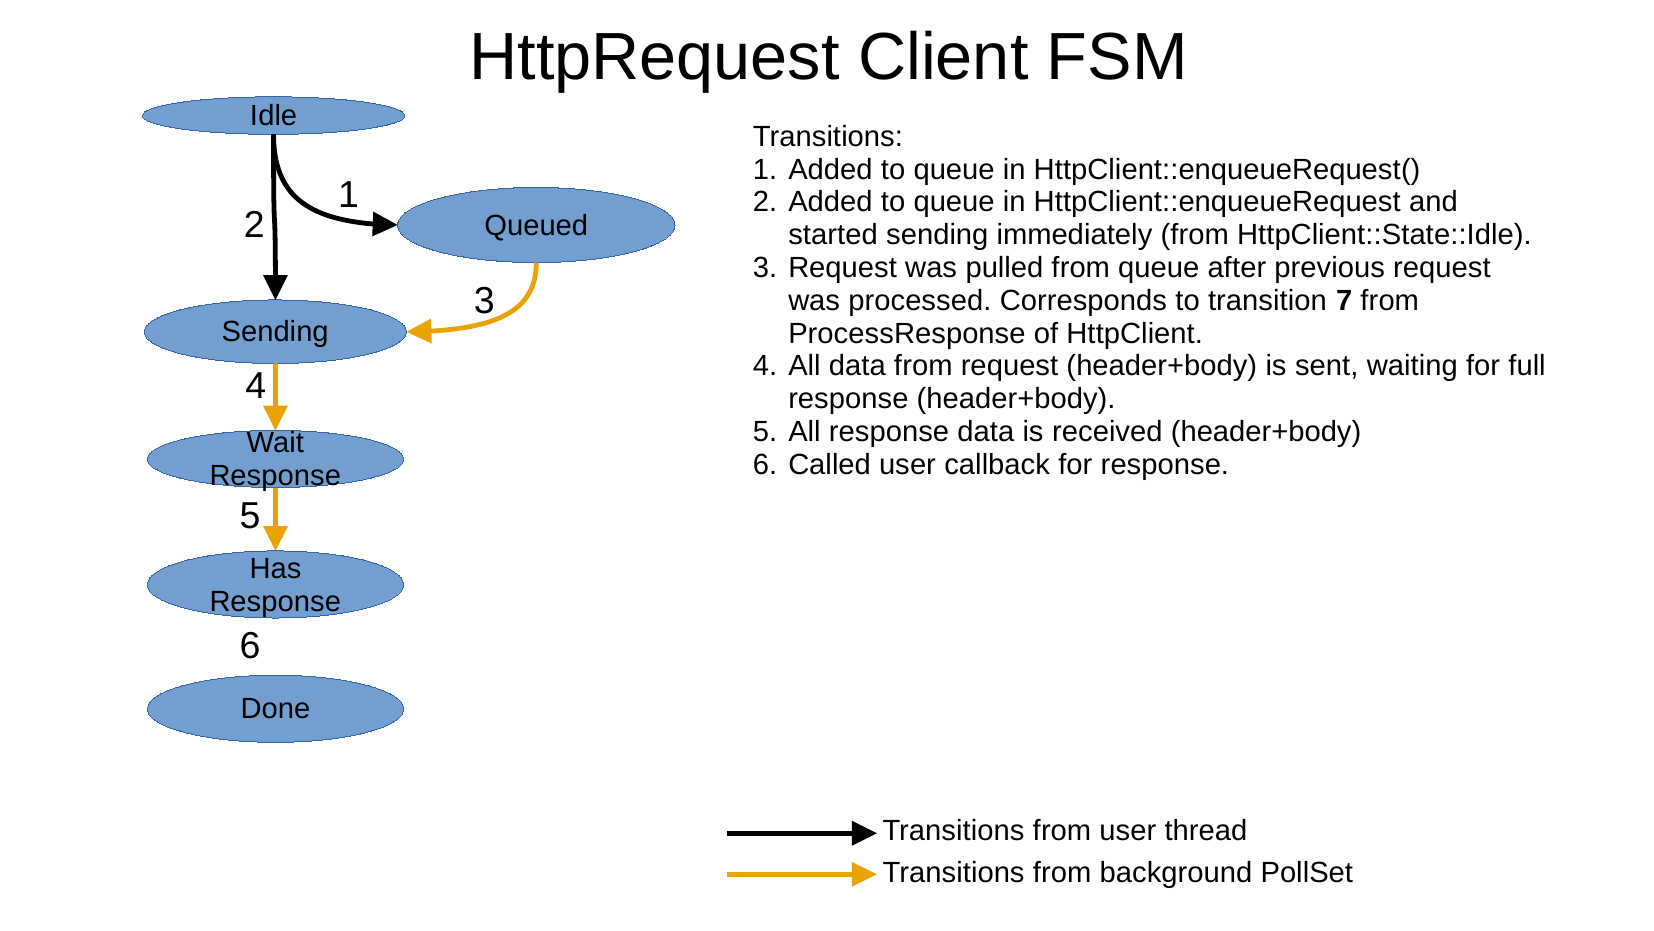

Idle,
/// Request is in queue and waiting to be sent.
ClientQueued,
/// Sending request. Large requests can be sent in several steps.
ClientSending,
/// Waiting for response from server.
ClientWaitResponse,
/// Got HTTP response but waiting for client to process it.
ClientHasResponse,
/// processResponse was called.
ClientDone,
/// Receiving request.
ServerReceive,
/// Request is received and parsed, but not processed.
ServerHandleRequest,
/// Sending back response data,
ServerSendResponse,
# HttpRequest Client FSM
Idle
Transitions:
Added to queue in HttpClient::enqueueRequest()
Added to queue in HttpClient::enqueueRequest and started sending immediately (from HttpClient::State::Idle).
Request was pulled from queue after previous request was processed. Corresponds to transition 7 from ProcessResponse of HttpClient.
All data from request (header+body) is sent, waiting for full response (header+body).
All response data is received (header+body)
Called user callback for response.
1
Queued
2
3
Sending
4
Wait Response
5
Has Response
6
Done
Transitions from user thread
Transitions from background PollSet